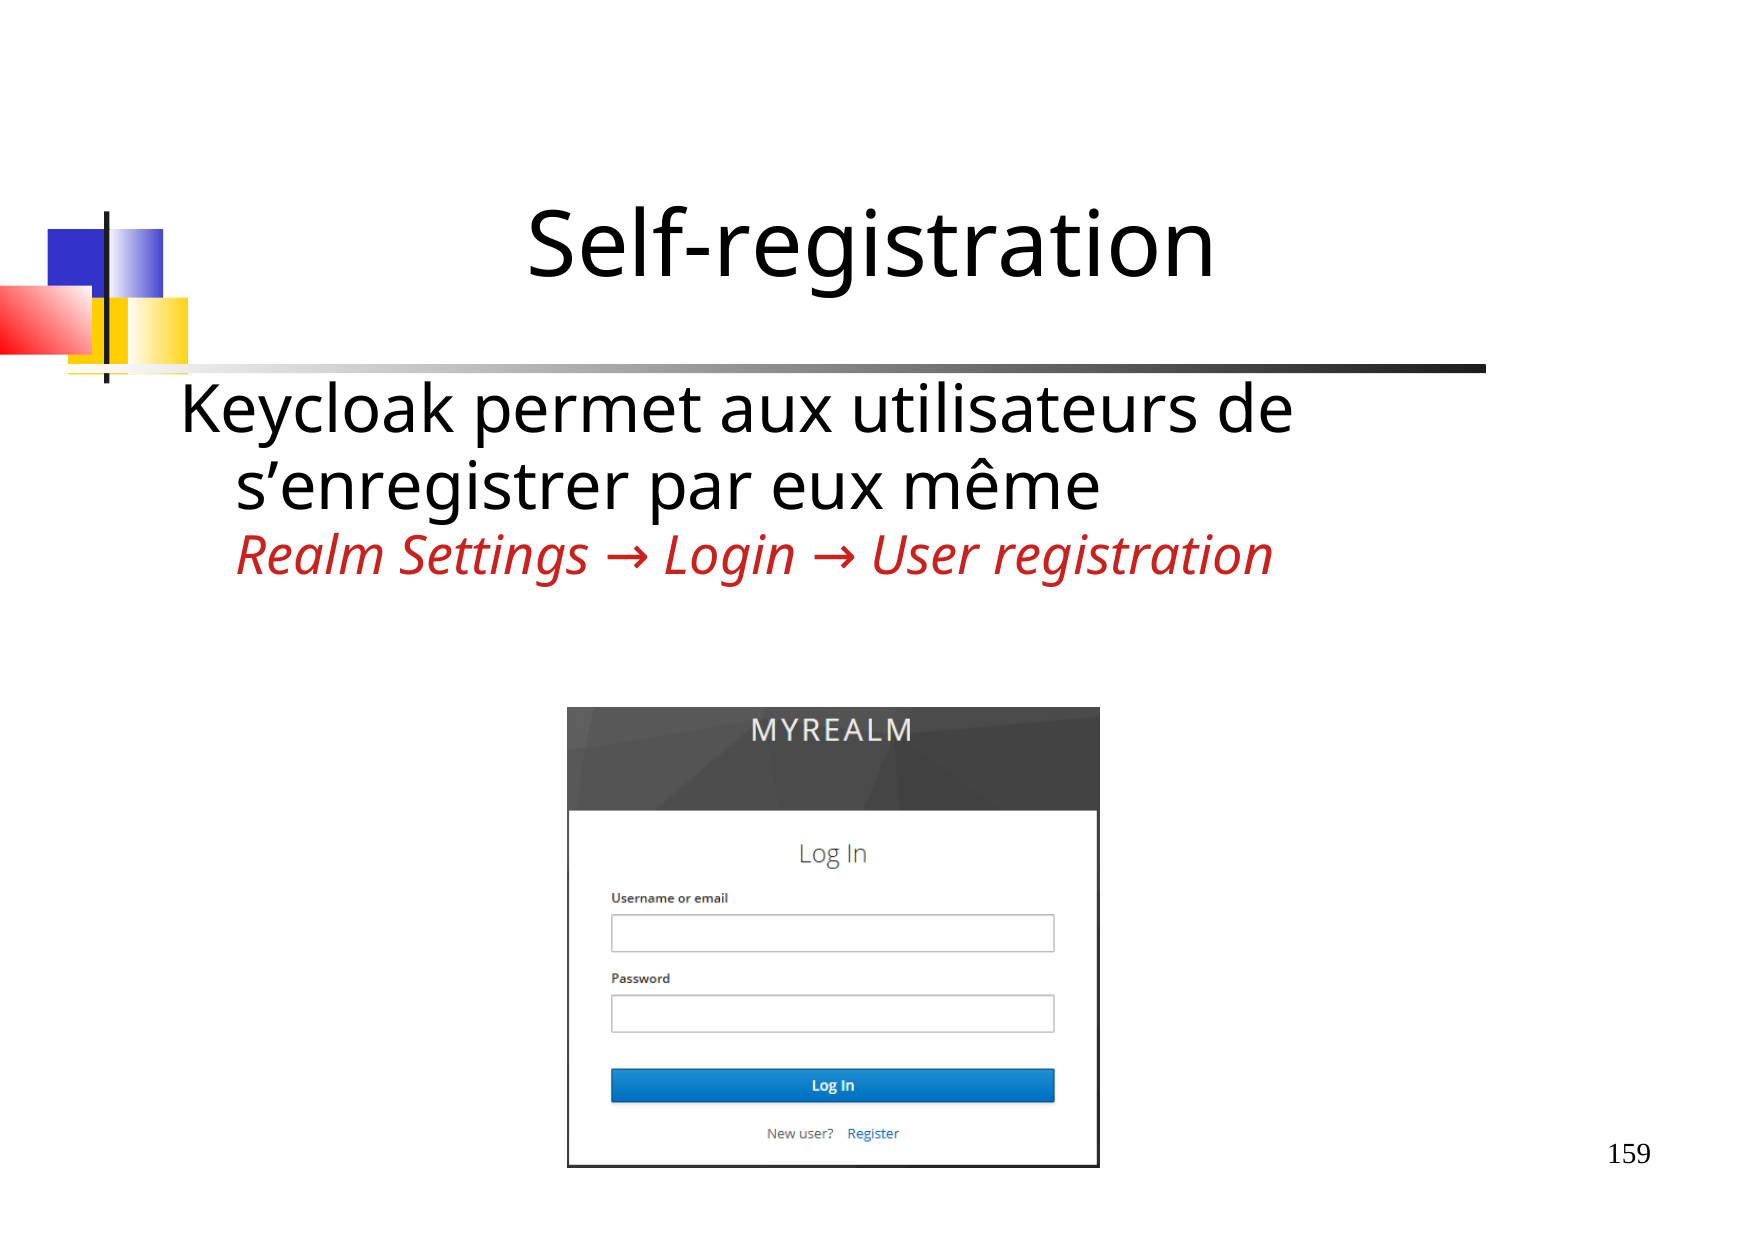

# Self-registration
Keycloak permet aux utilisateurs de s’enregistrer par eux même
Realm Settings → Login → User registration